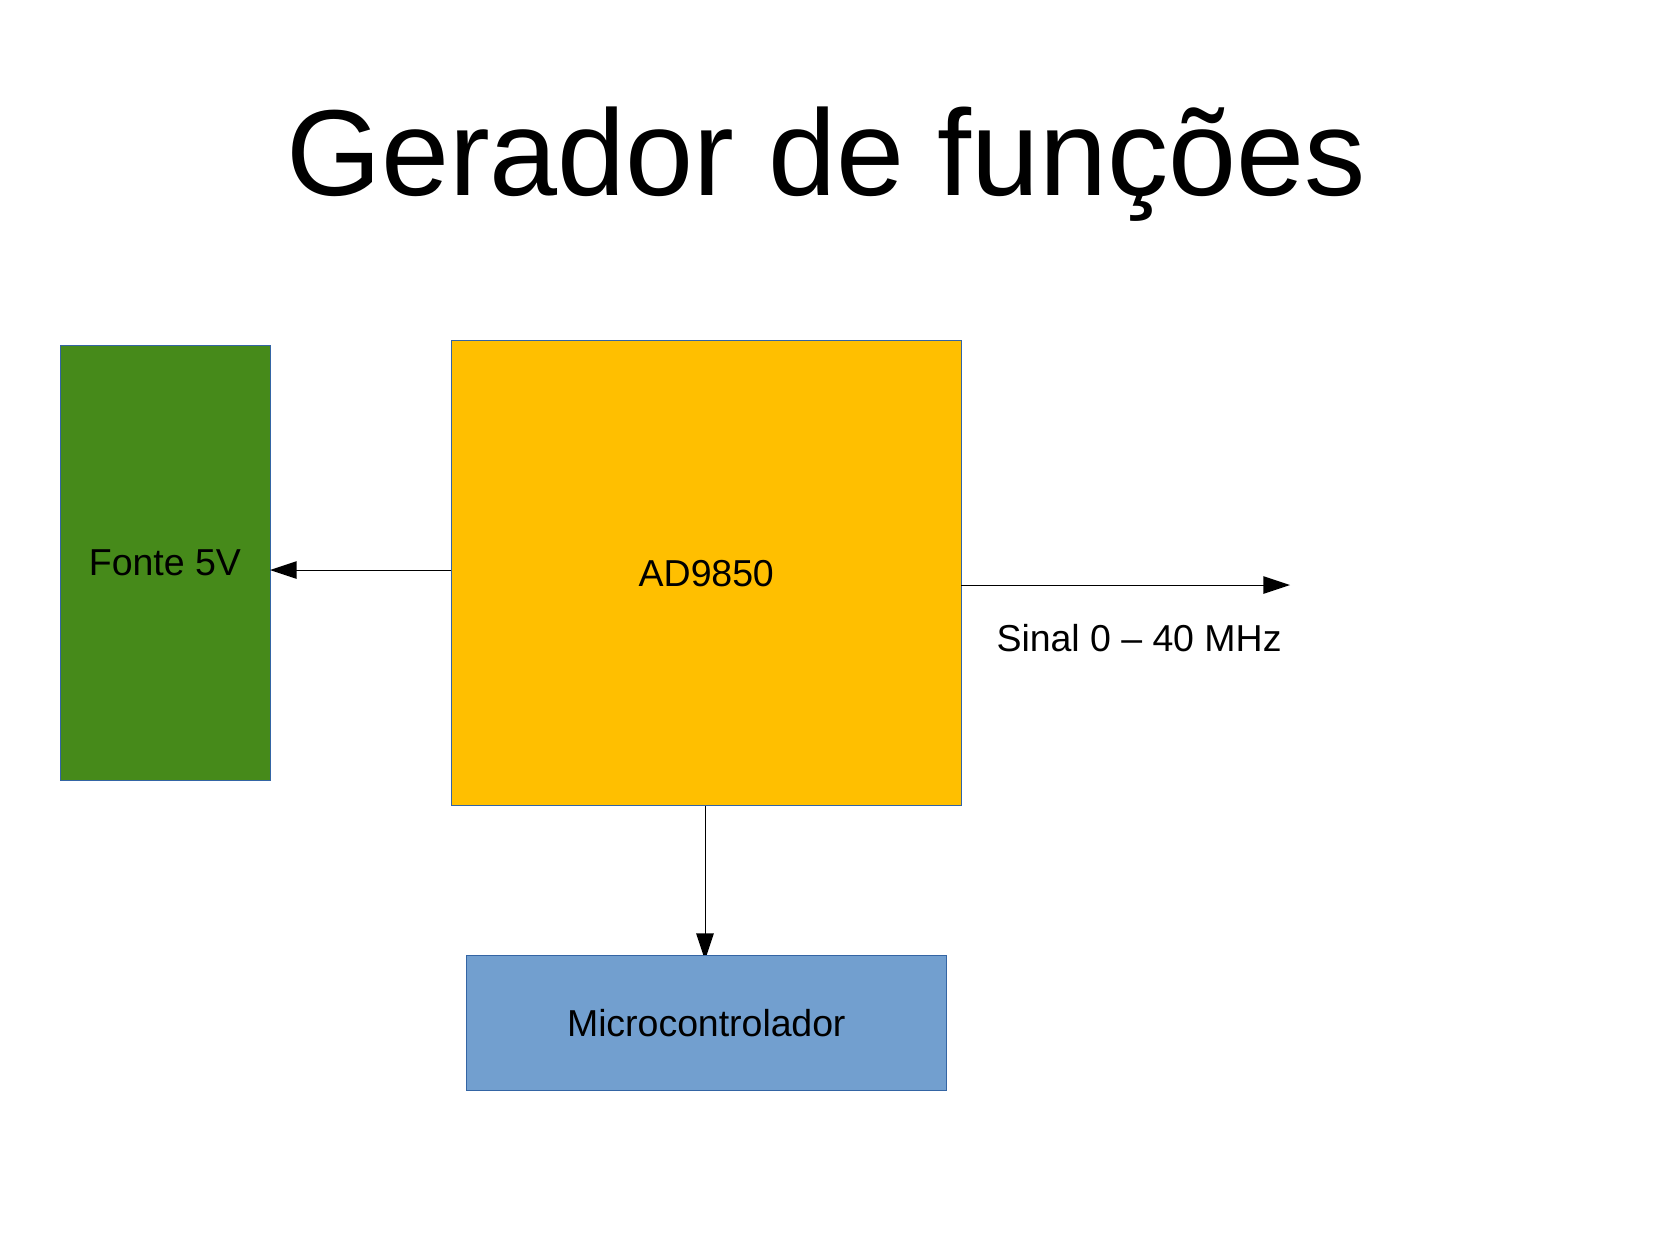

# Gerador de funções
AD9850
Fonte 5V
Sinal 0 – 40 MHz
Microcontrolador